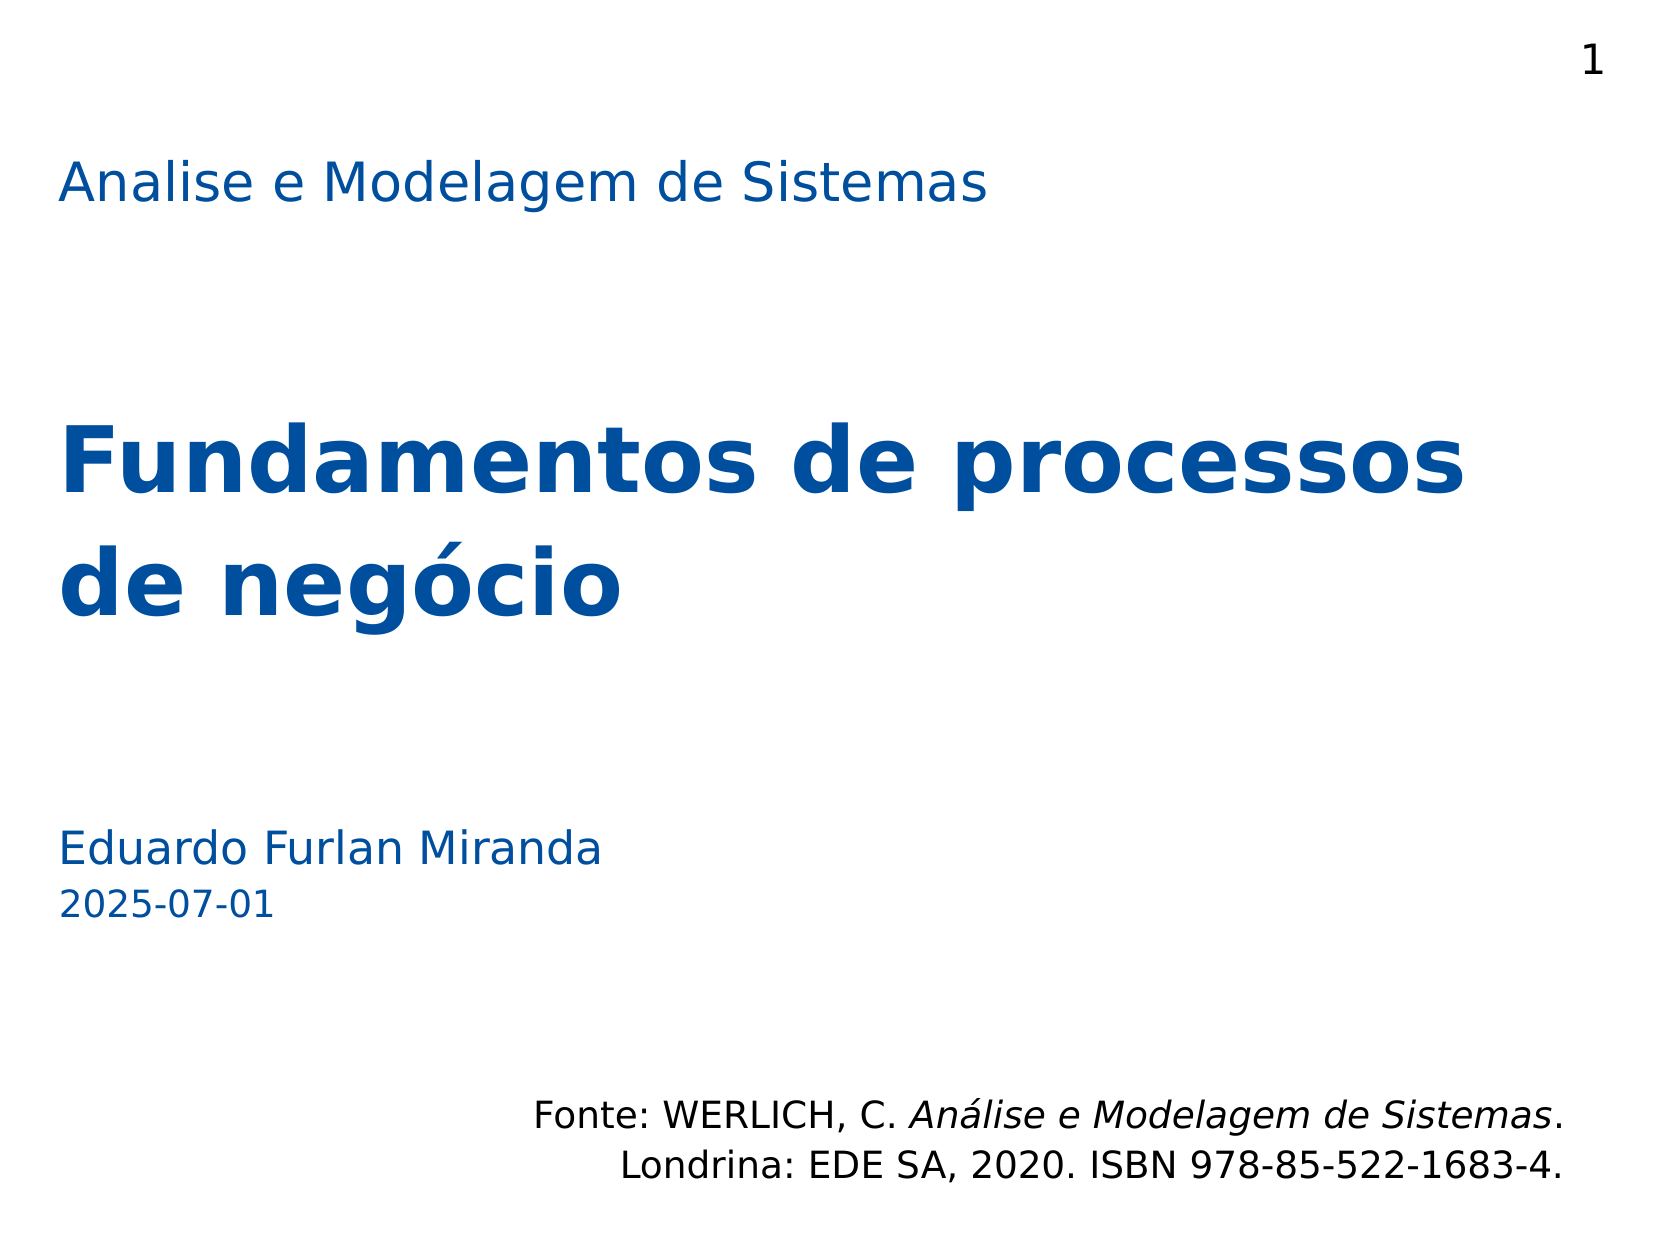

1
# Analise e Modelagem de Sistemas
Fundamentos de processos de negócio
Eduardo Furlan Miranda
2025-07-01
Fonte: WERLICH, C. Análise e Modelagem de Sistemas. Londrina: EDE SA, 2020. ISBN 978-85-522-1683-4.